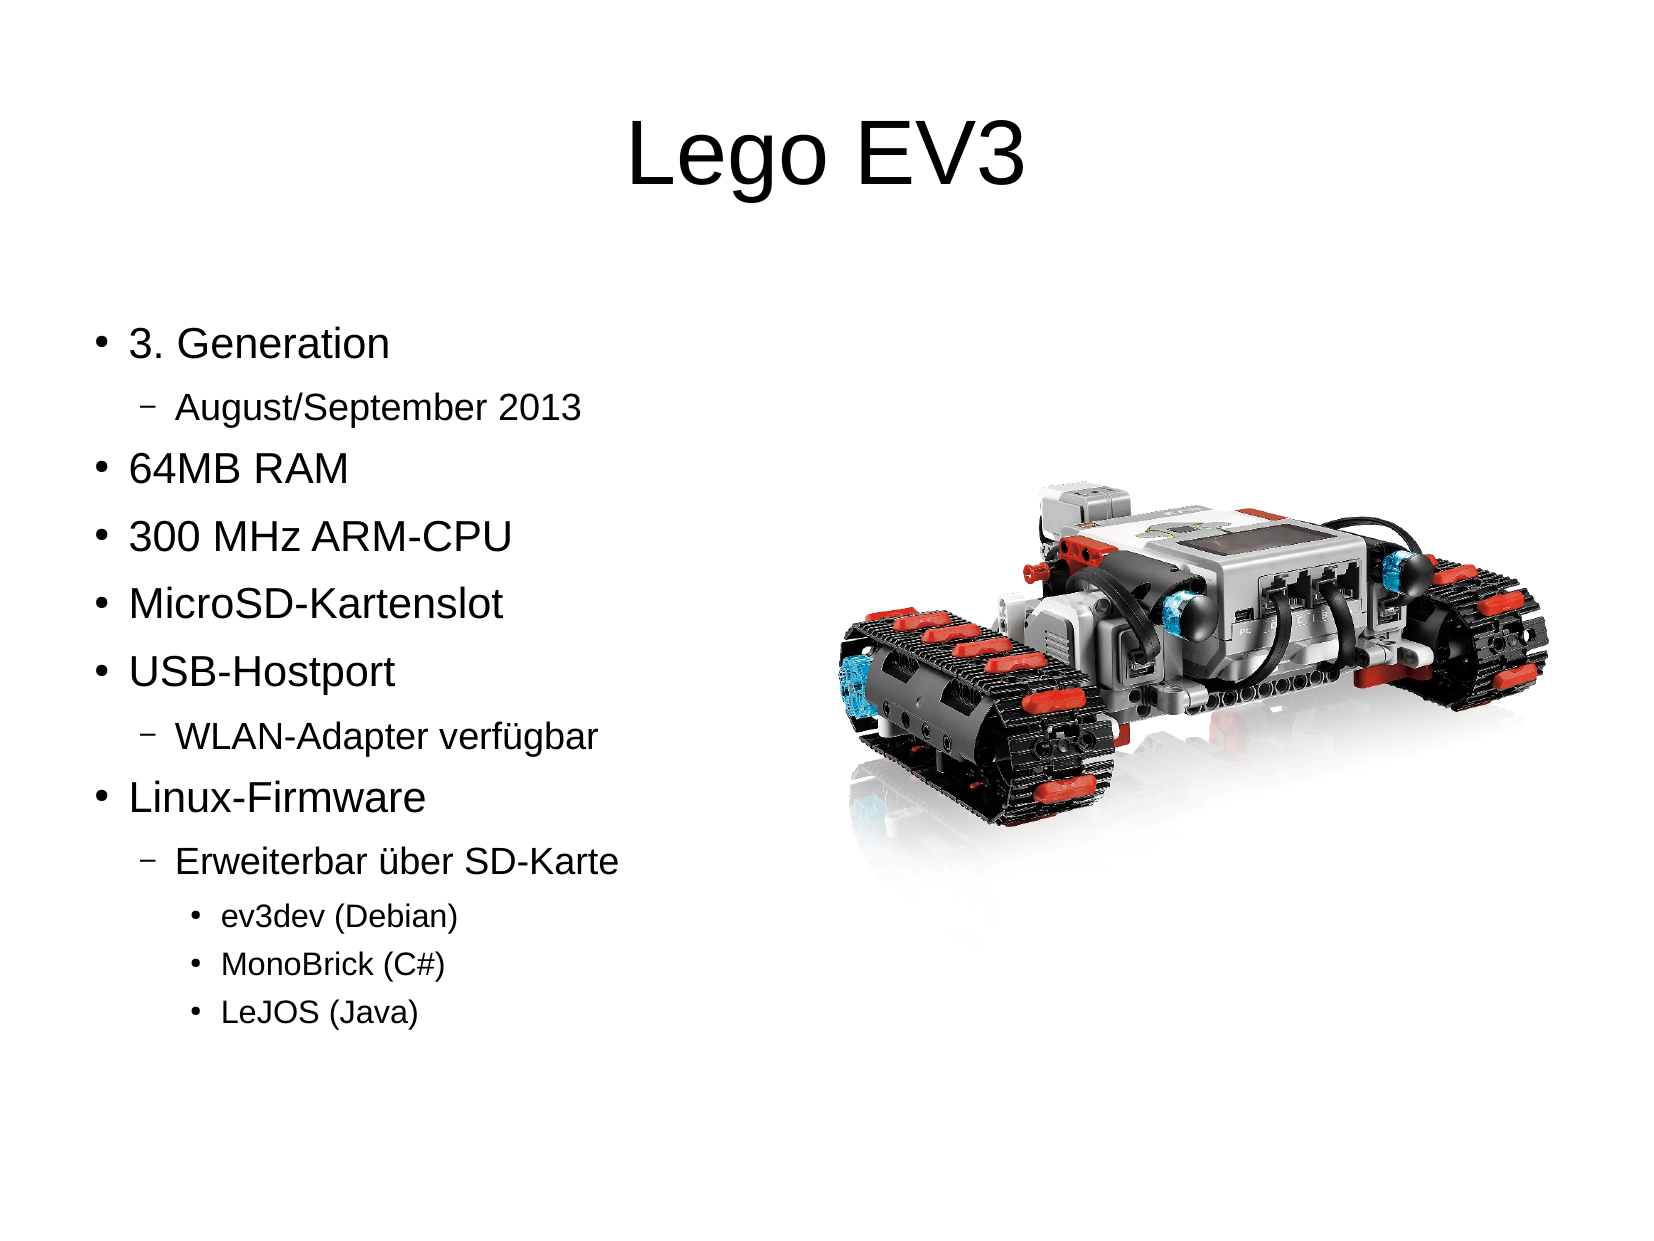

# Lego EV3
3. Generation
August/September 2013
64MB RAM
300 MHz ARM-CPU
MicroSD-Kartenslot
USB-Hostport
WLAN-Adapter verfügbar
Linux-Firmware
Erweiterbar über SD-Karte
ev3dev (Debian)
MonoBrick (C#)
LeJOS (Java)